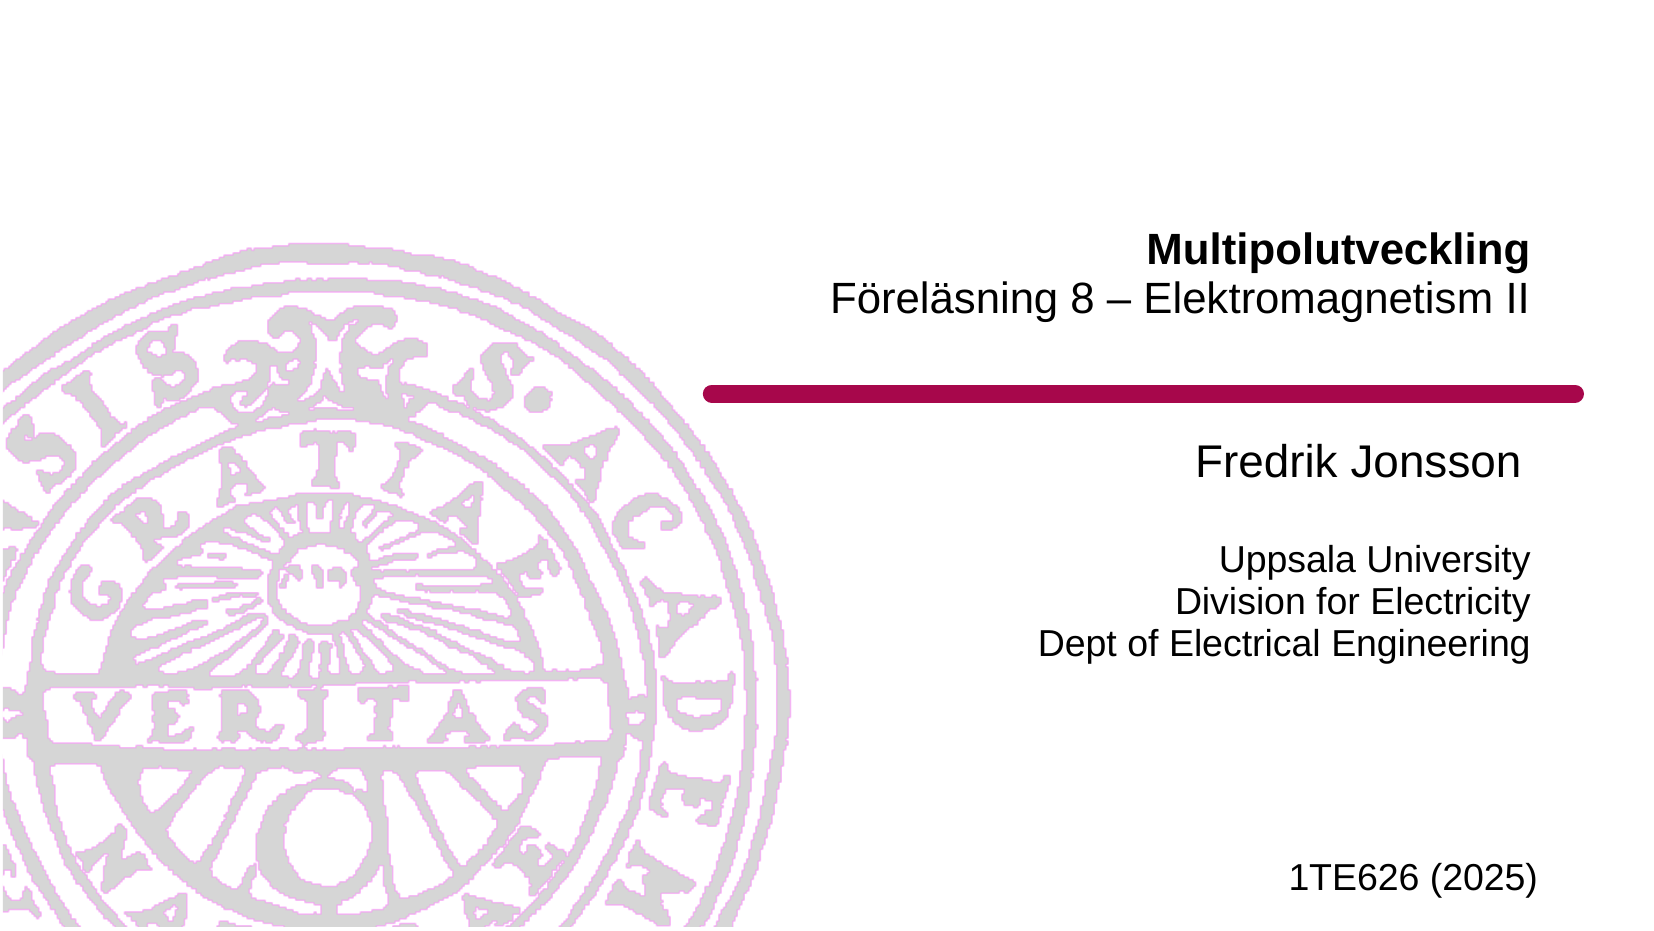

Multipolutveckling
Föreläsning 8 – Elektromagnetism II
Fredrik Jonsson
Uppsala University
Division for Electricity
Dept of Electrical Engineering
 1TE626 (2025)